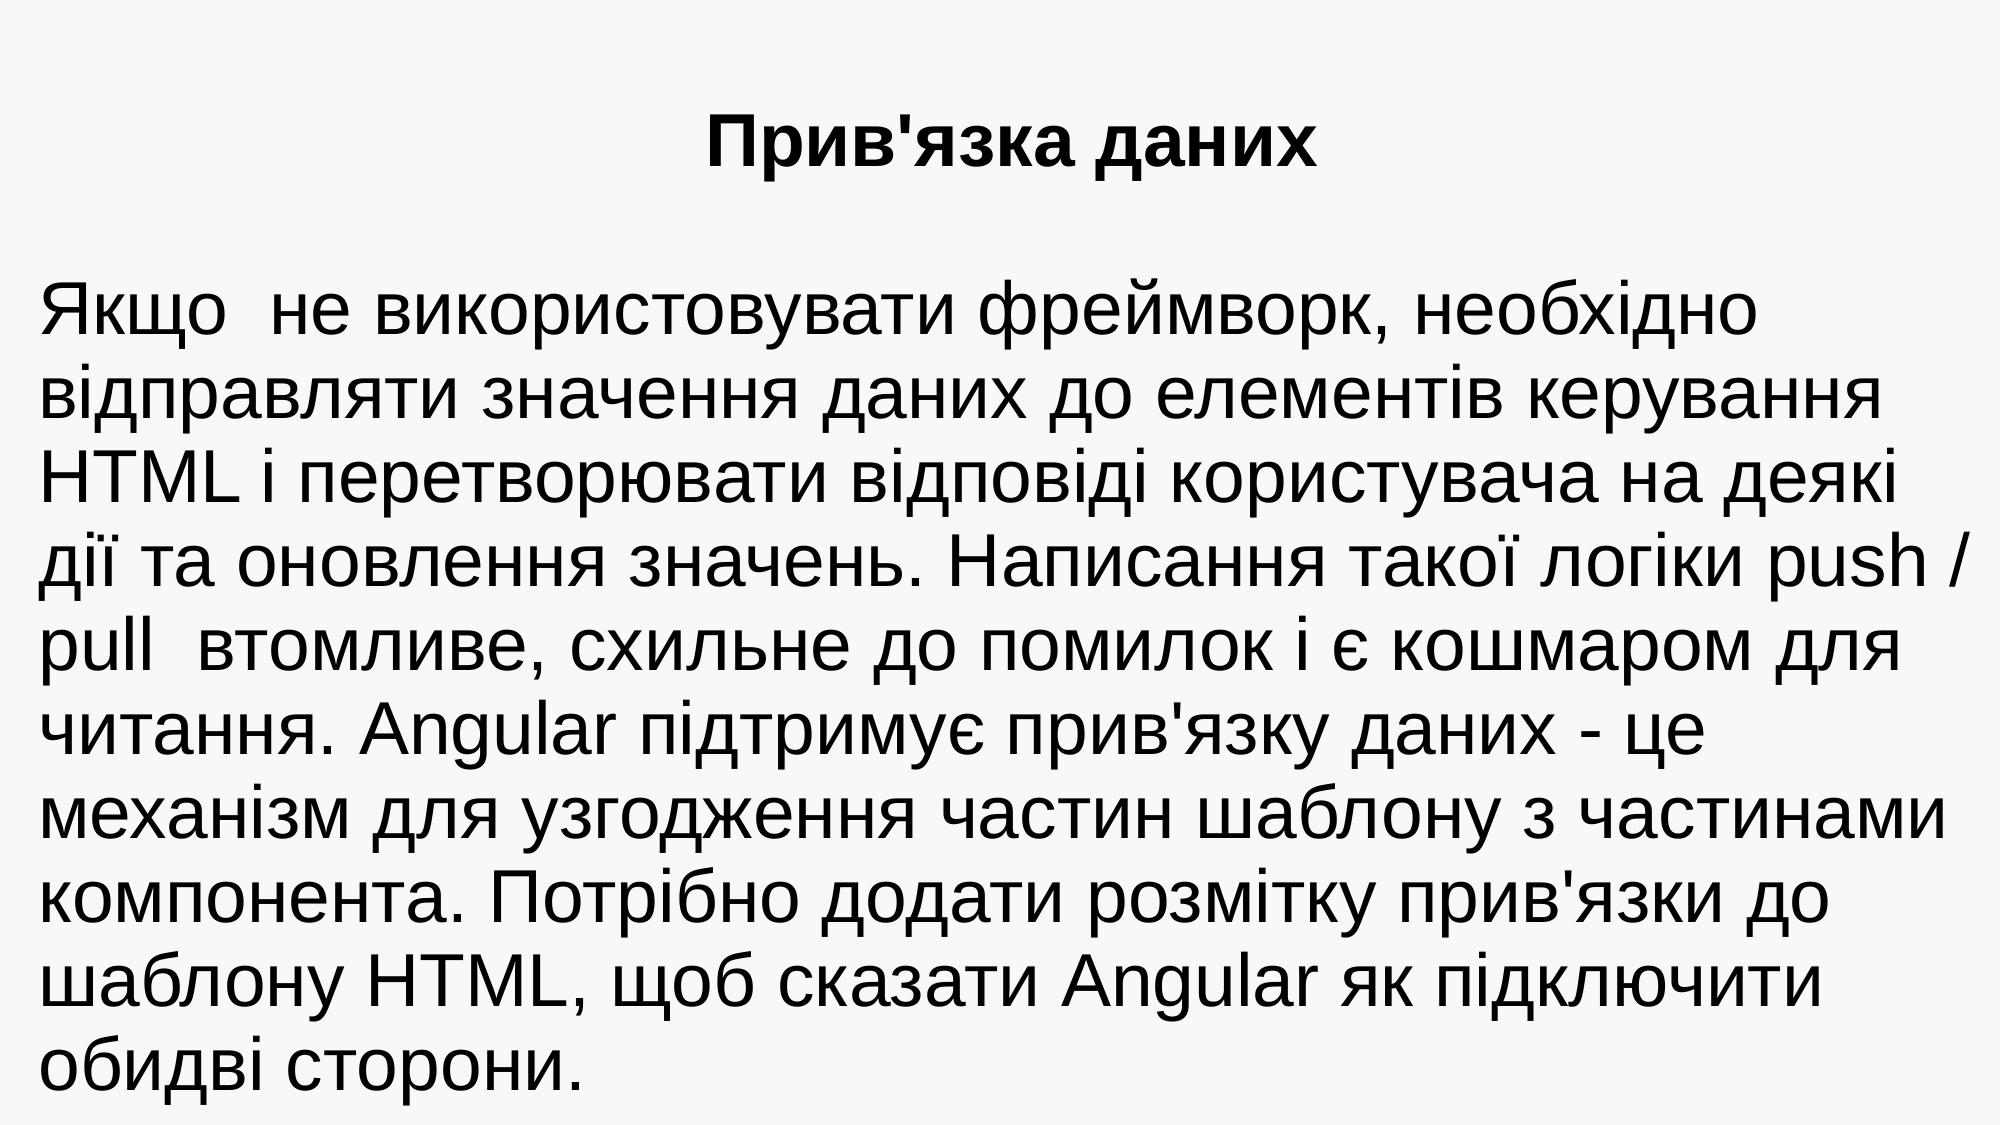

Прив'язка даних
Якщо не використовувати фреймворк, необхідно відправляти значення даних до елементів керування HTML і перетворювати відповіді користувача на деякі дії та оновлення значень. Написання такої логіки push / pull втомливе, схильне до помилок і є кошмаром для читання. Angular підтримує прив'язку даних - це механізм для узгодження частин шаблону з частинами компонента. Потрібно додати розмітку прив'язки до шаблону HTML, щоб сказати Angular як підключити обидві сторони.